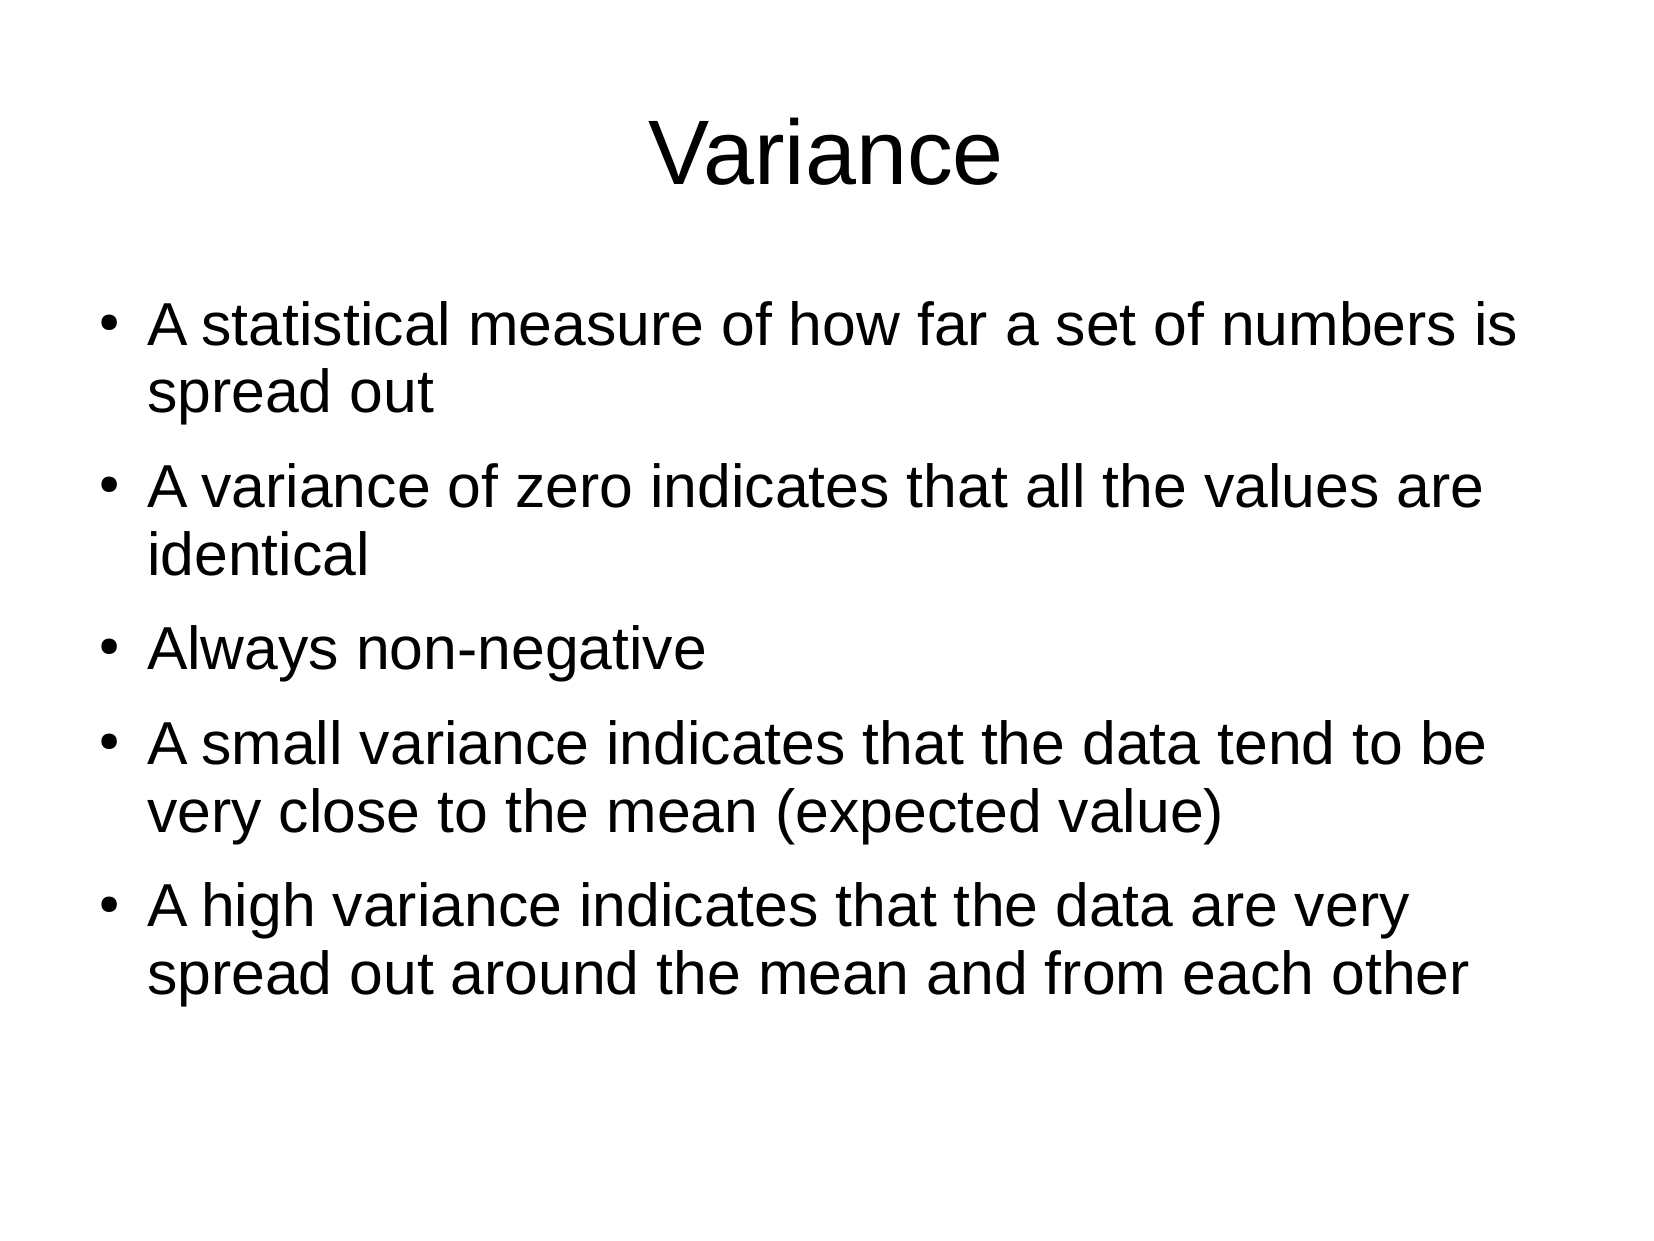

# Variance
A statistical measure of how far a set of numbers is spread out
A variance of zero indicates that all the values are identical
Always non-negative
A small variance indicates that the data tend to be very close to the mean (expected value)
A high variance indicates that the data are very spread out around the mean and from each other